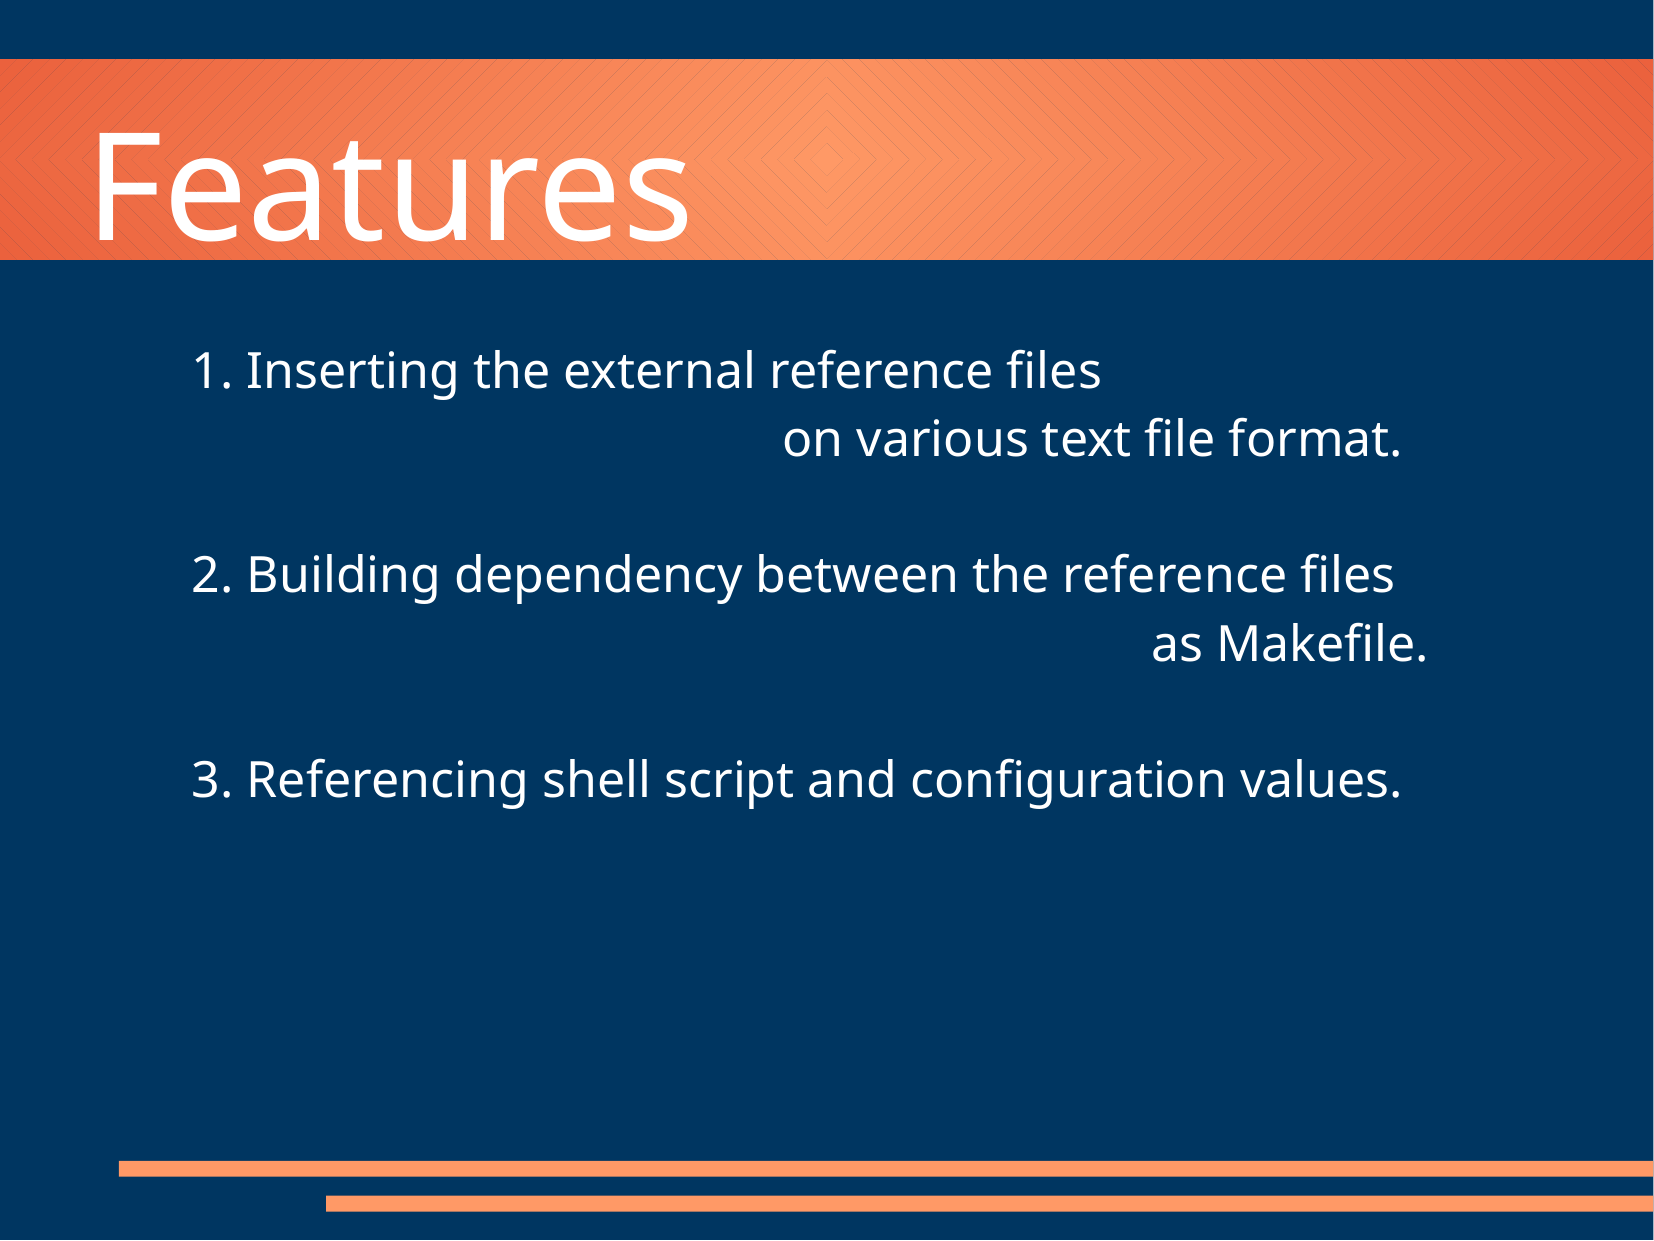

Features
1. Inserting the external reference files
								on various text file format.
2. Building dependency between the reference files
													as Makefile.
3. Referencing shell script and configuration values.